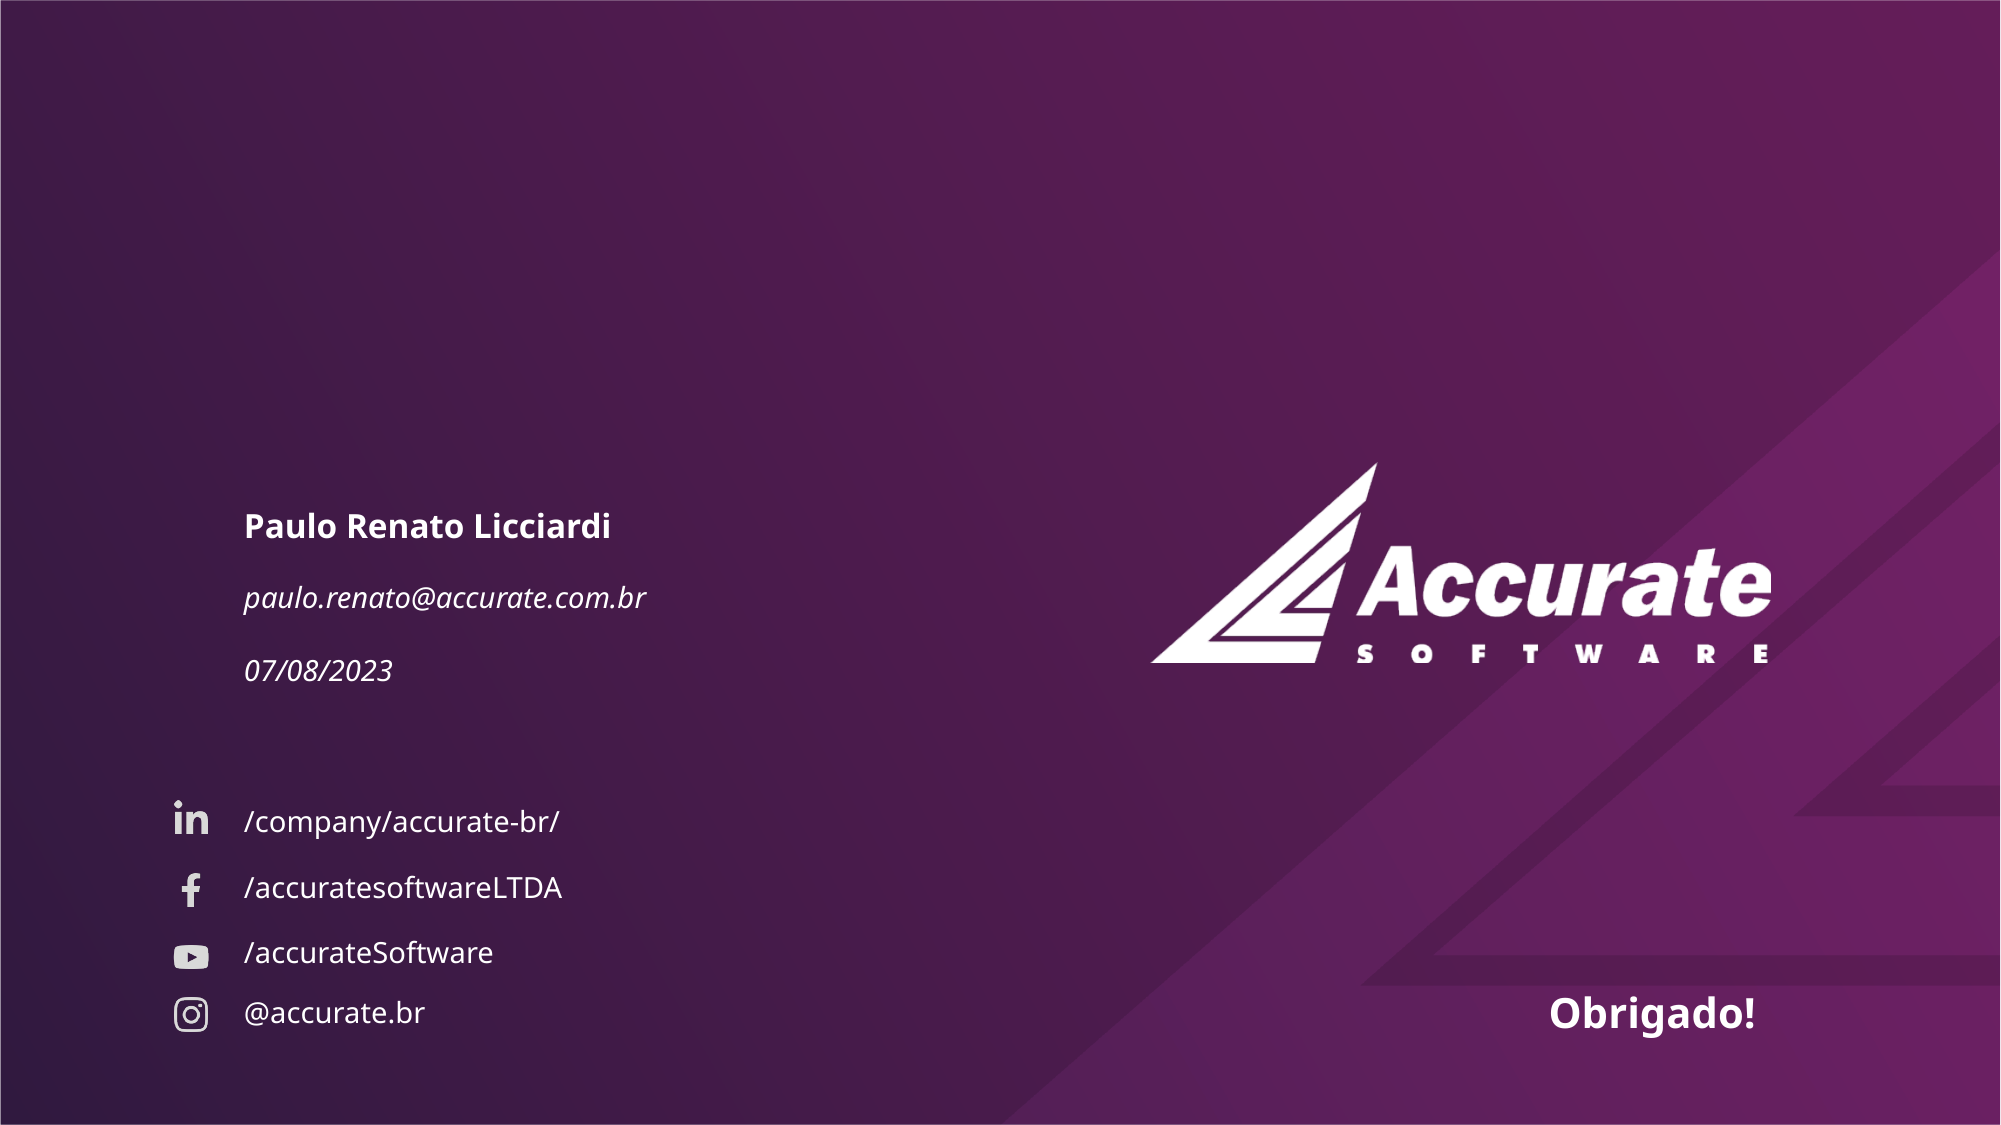

Paulo Renato Licciardi
paulo.renato@accurate.com.br
07/08/2023
/company/accurate-br/
/accuratesoftwareLTDA
/accurateSoftware
@accurate.br
Obrigado!